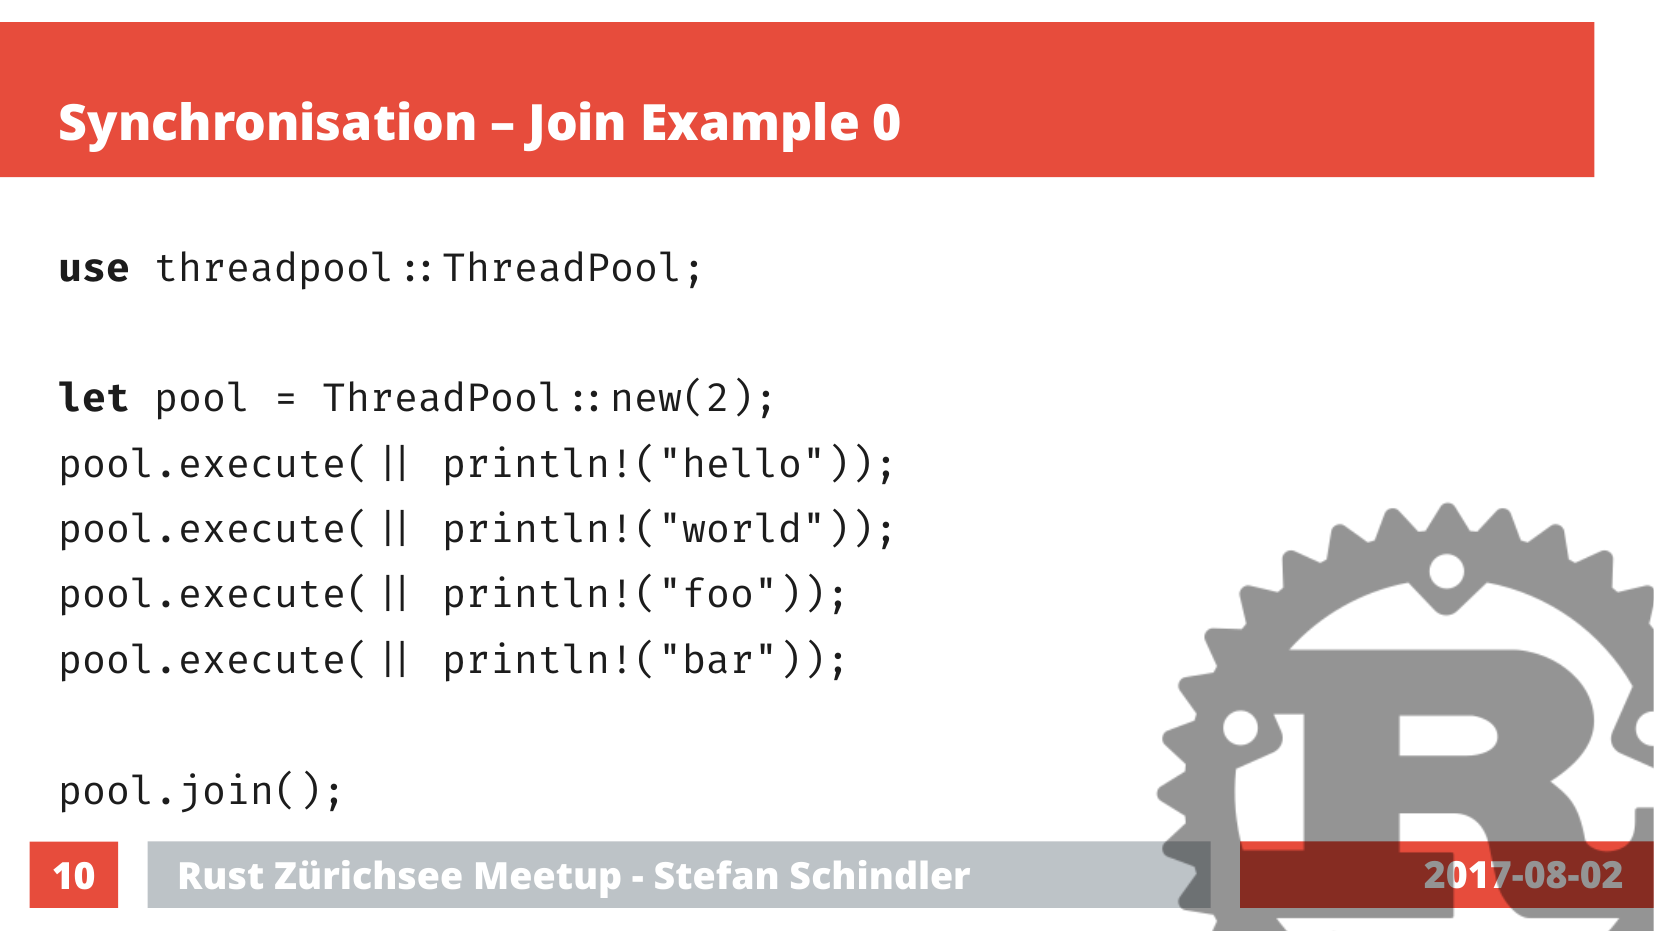

# Synchronisation – Join Example 0
use threadpool::ThreadPool;
let pool = ThreadPool::new(2);
pool.execute(|| println!("hello"));
pool.execute(|| println!("world"));
pool.execute(|| println!("foo"));
pool.execute(|| println!("bar"));
pool.join();
10
Rust Zürichsee Meetup - Stefan Schindler
2017-08-02